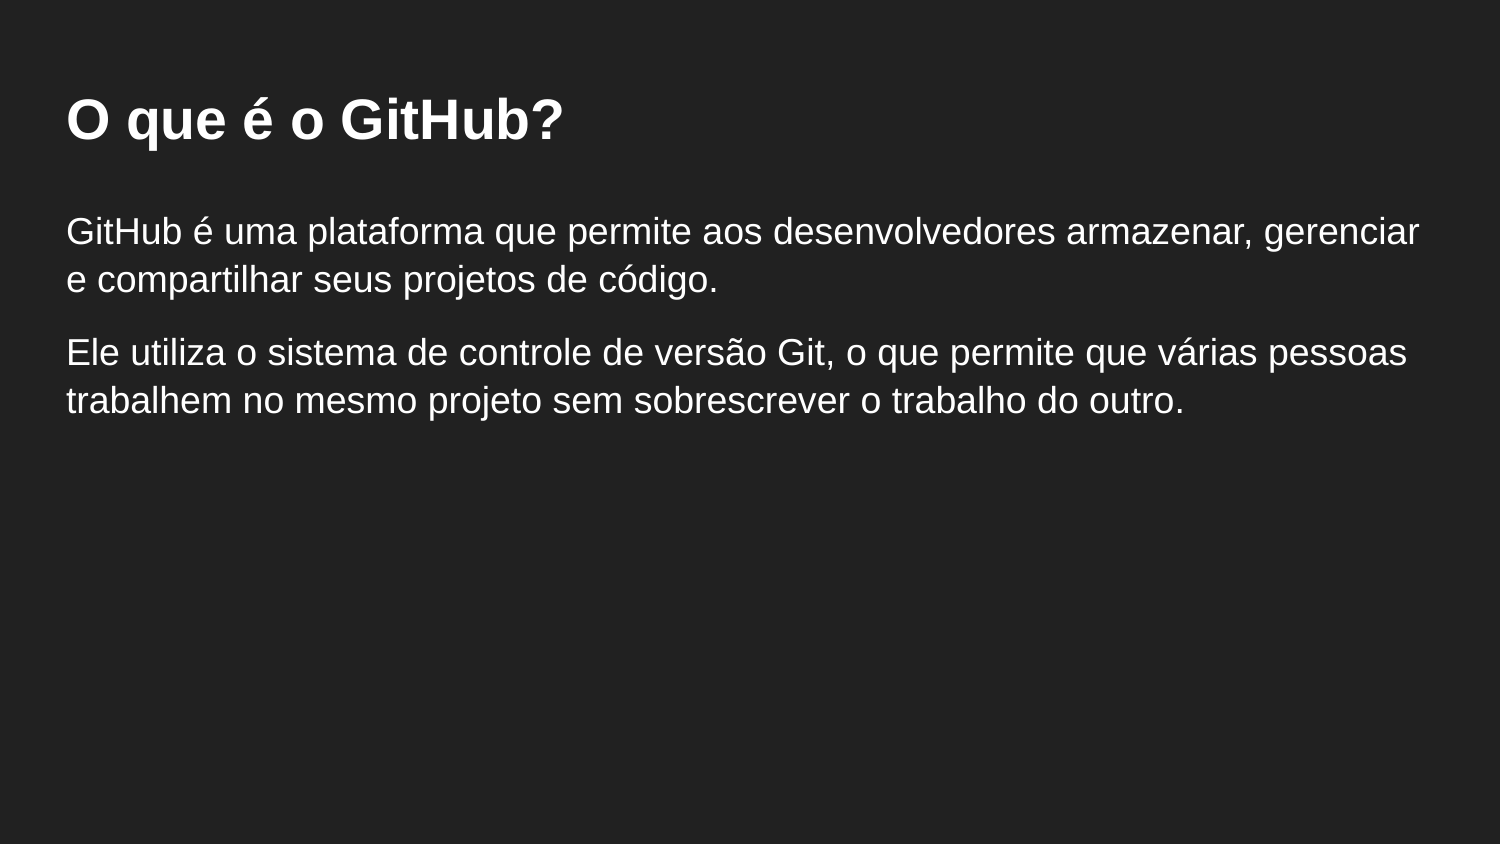

# O que é o GitHub?
GitHub é uma plataforma que permite aos desenvolvedores armazenar, gerenciar e compartilhar seus projetos de código.
Ele utiliza o sistema de controle de versão Git, o que permite que várias pessoas trabalhem no mesmo projeto sem sobrescrever o trabalho do outro.